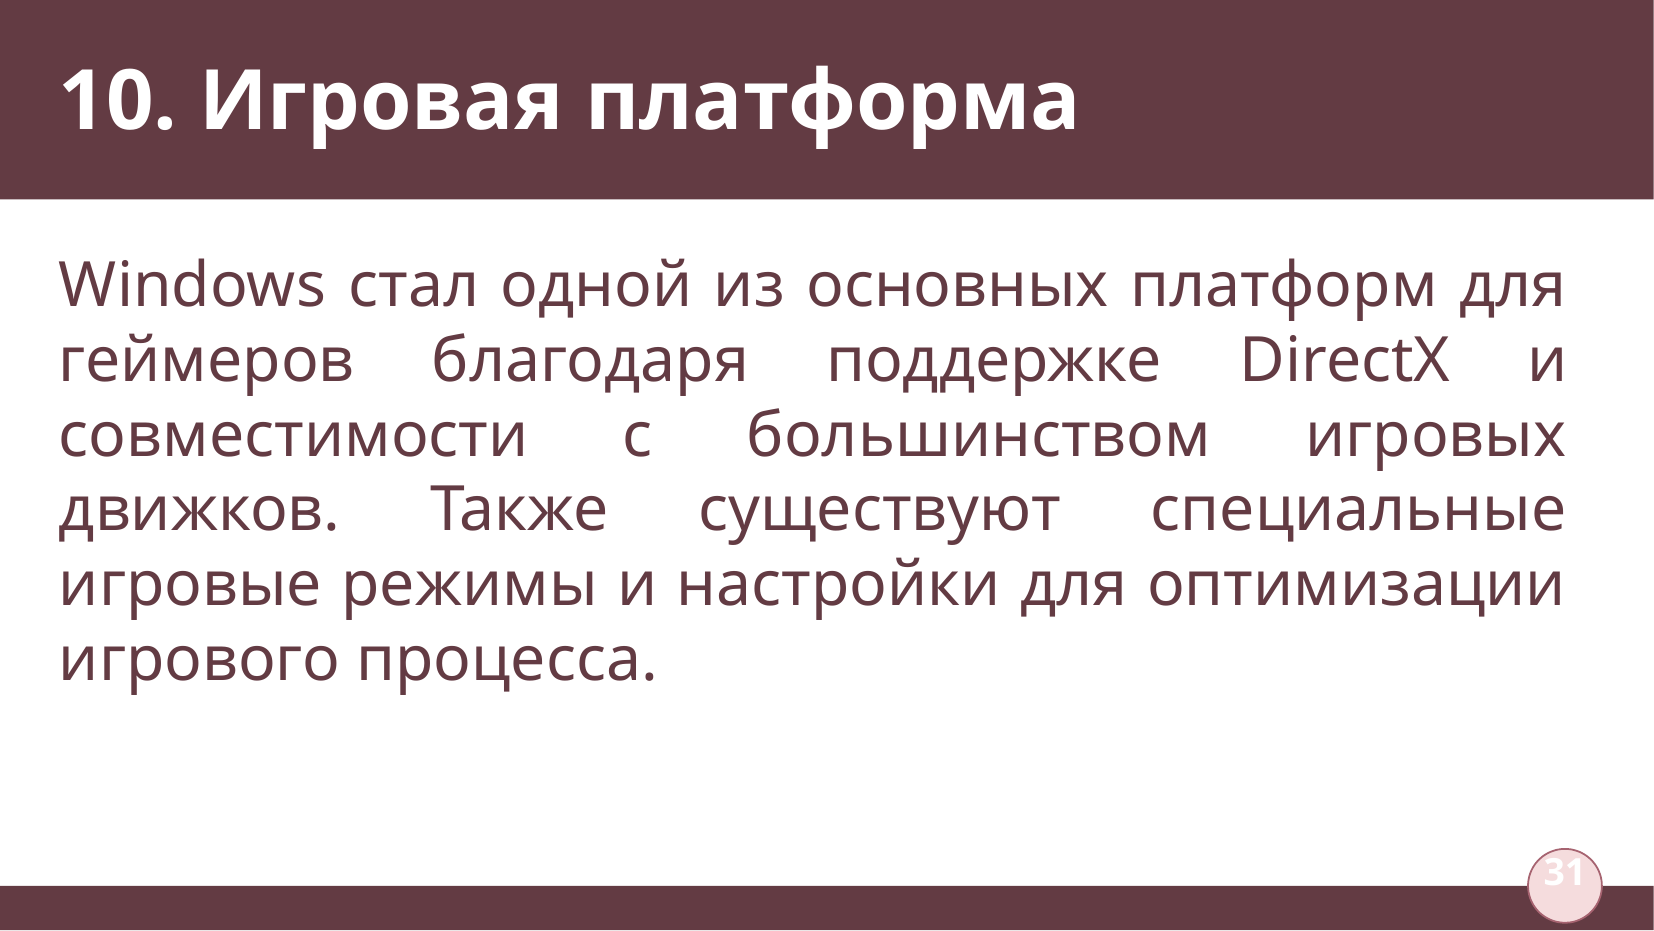

# 10. Игровая платформа
Windows стал одной из основных платформ для геймеров благодаря поддержке DirectX и совместимости с большинством игровых движков. Также существуют специальные игровые режимы и настройки для оптимизации игрового процесса.